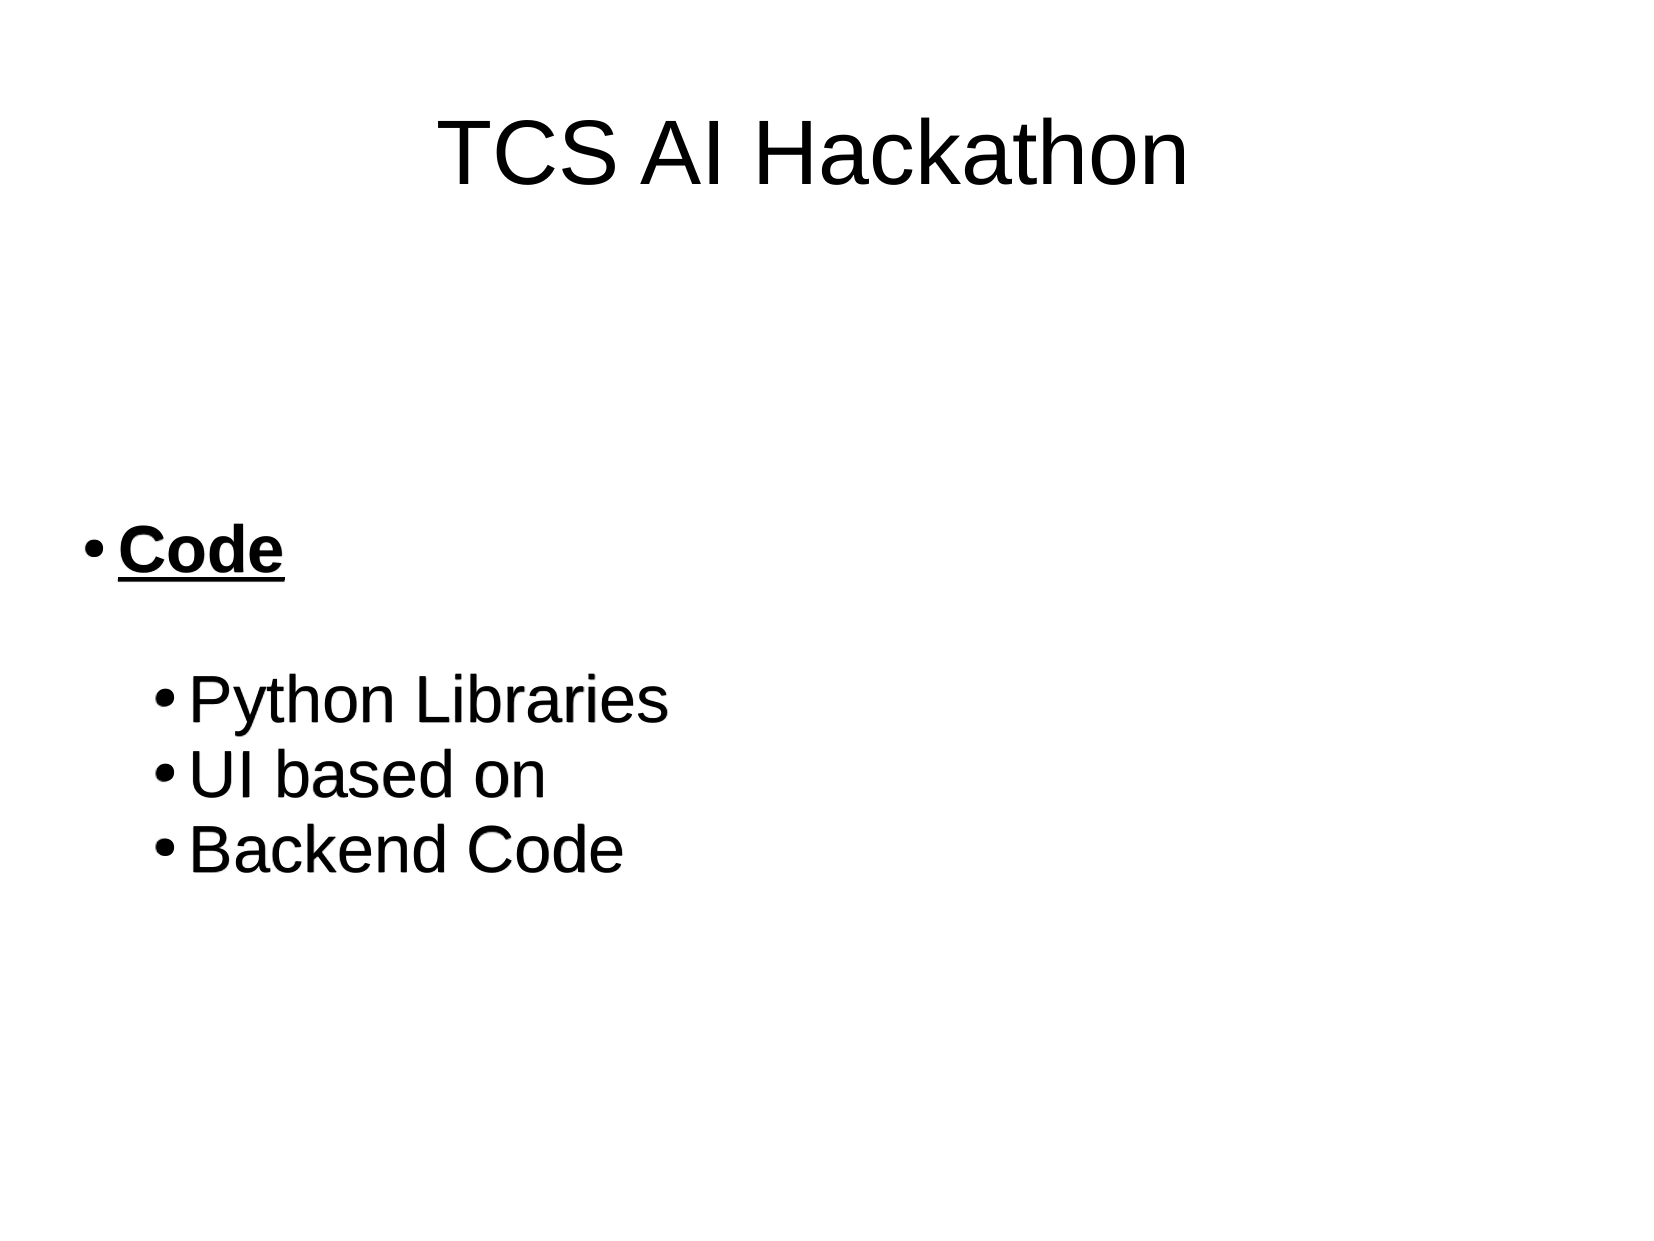

# TCS AI Hackathon
Code
Python Libraries
UI based on
Backend Code